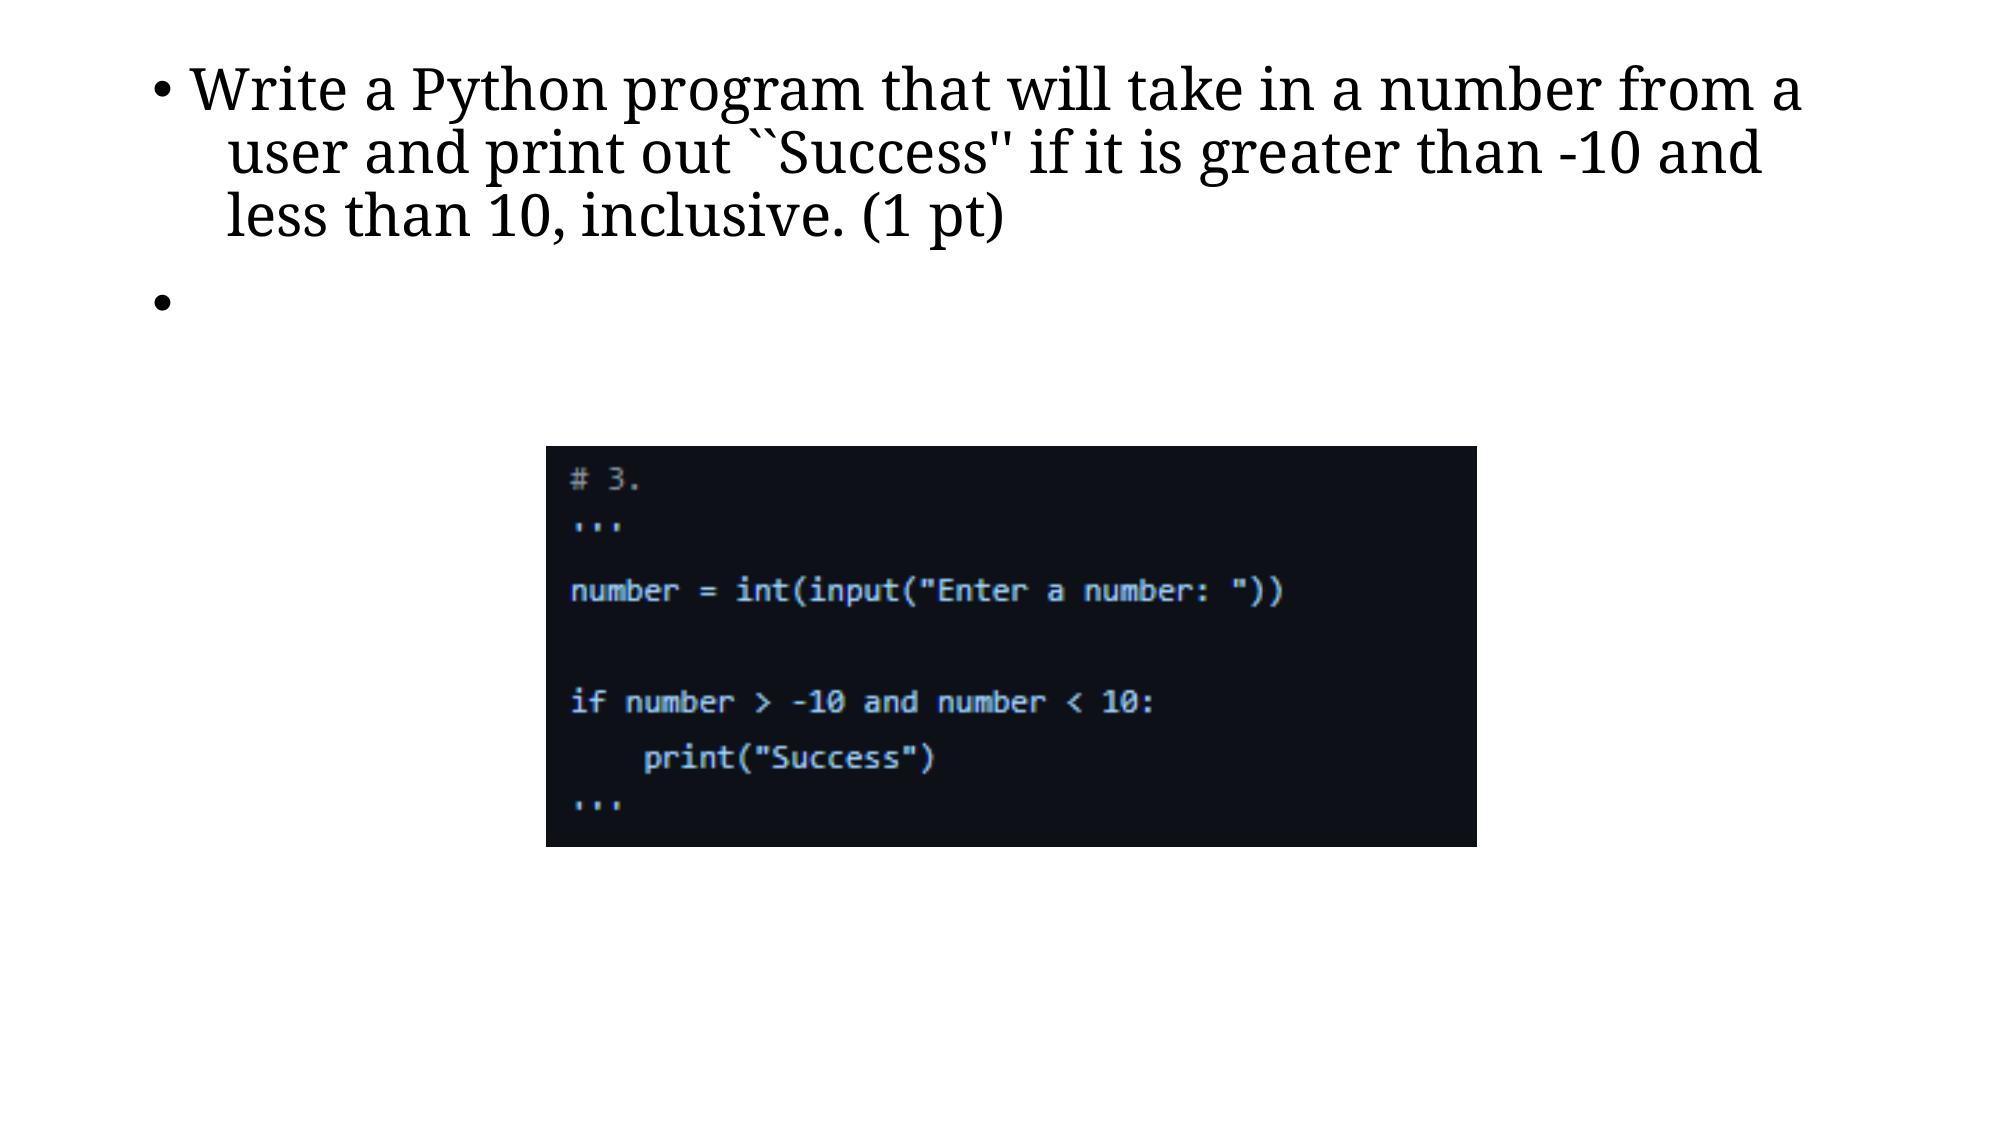

# Write a Python program that will take in a number from a user and print out ``Success'' if it is greater than -10 and less than 10, inclusive. (1 pt)